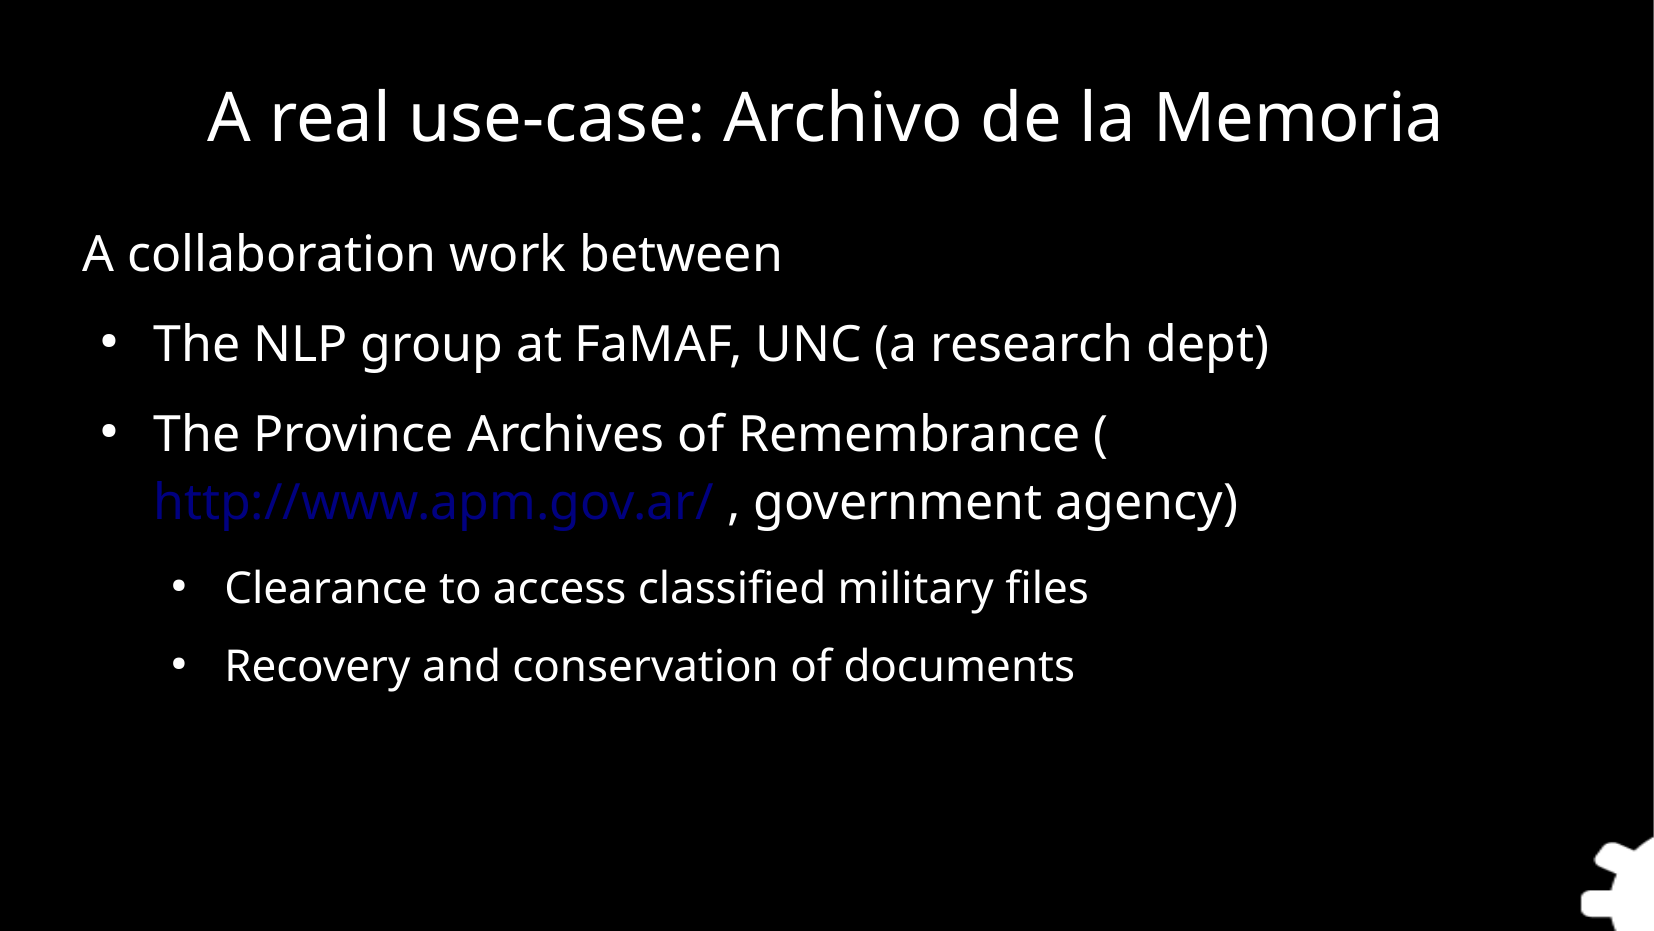

# A real use-case: Archivo de la Memoria
A collaboration work between
The NLP group at FaMAF, UNC (a research dept)
The Province Archives of Remembrance (http://www.apm.gov.ar/ , government agency)
Clearance to access classified military files
Recovery and conservation of documents